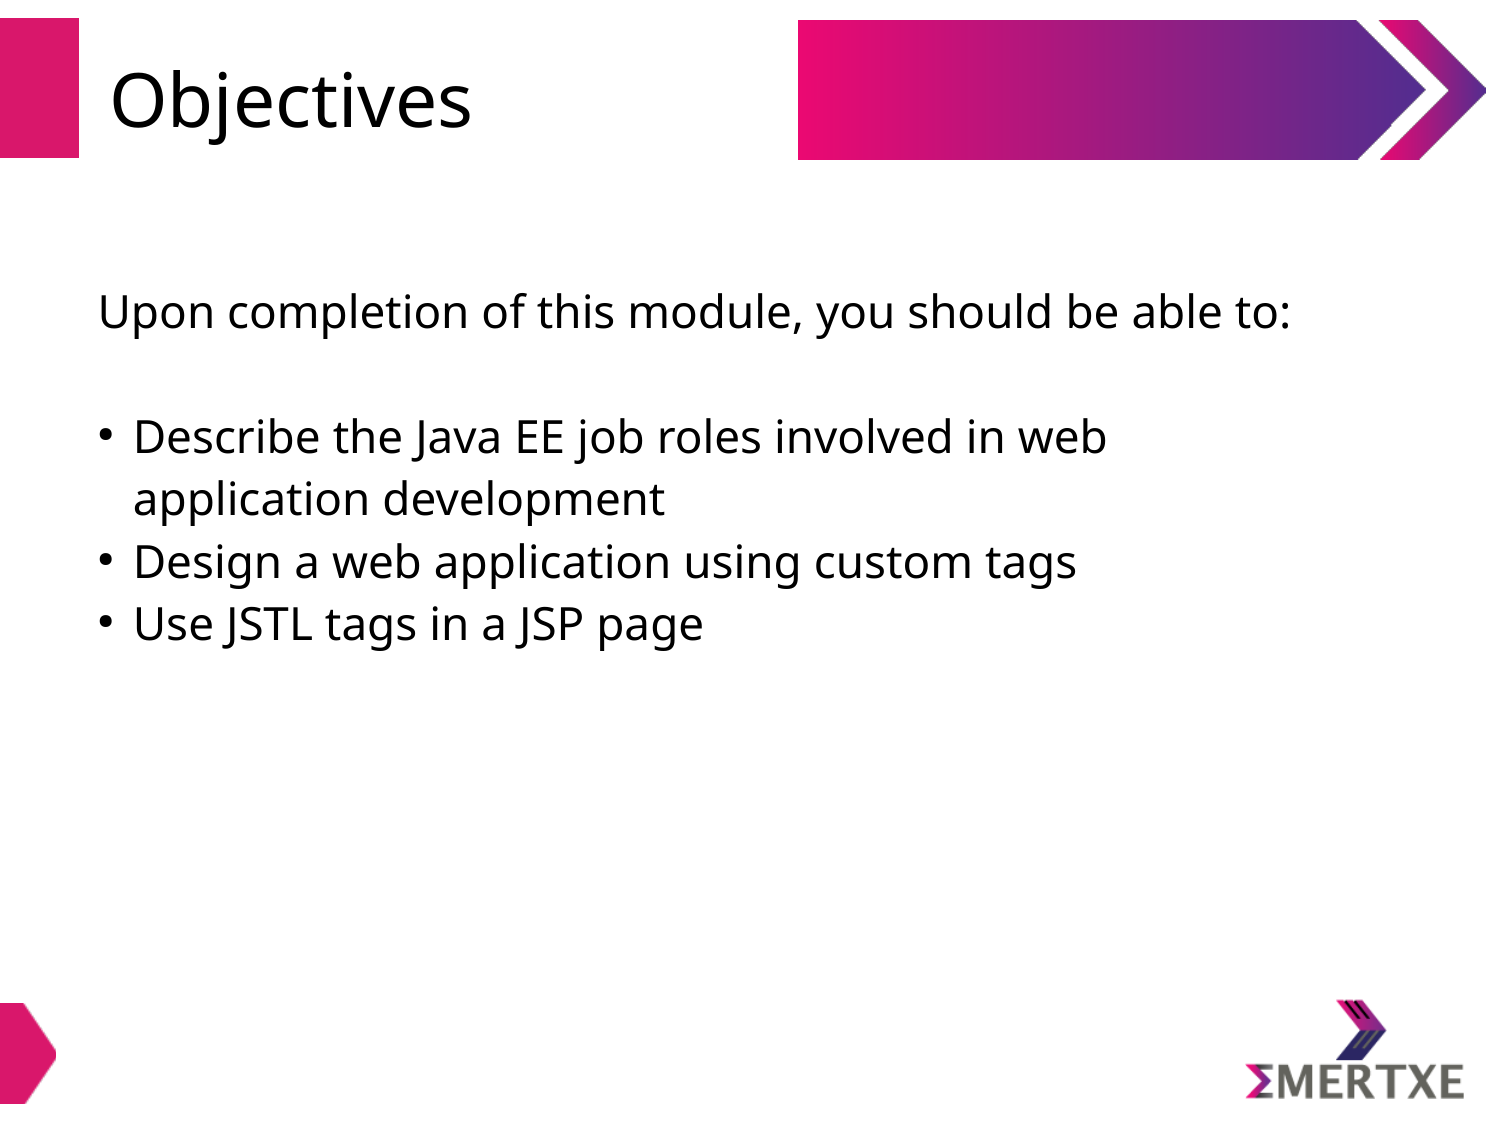

Objectives
Upon completion of this module, you should be able to:
Describe the Java EE job roles involved in web application development
Design a web application using custom tags
Use JSTL tags in a JSP page